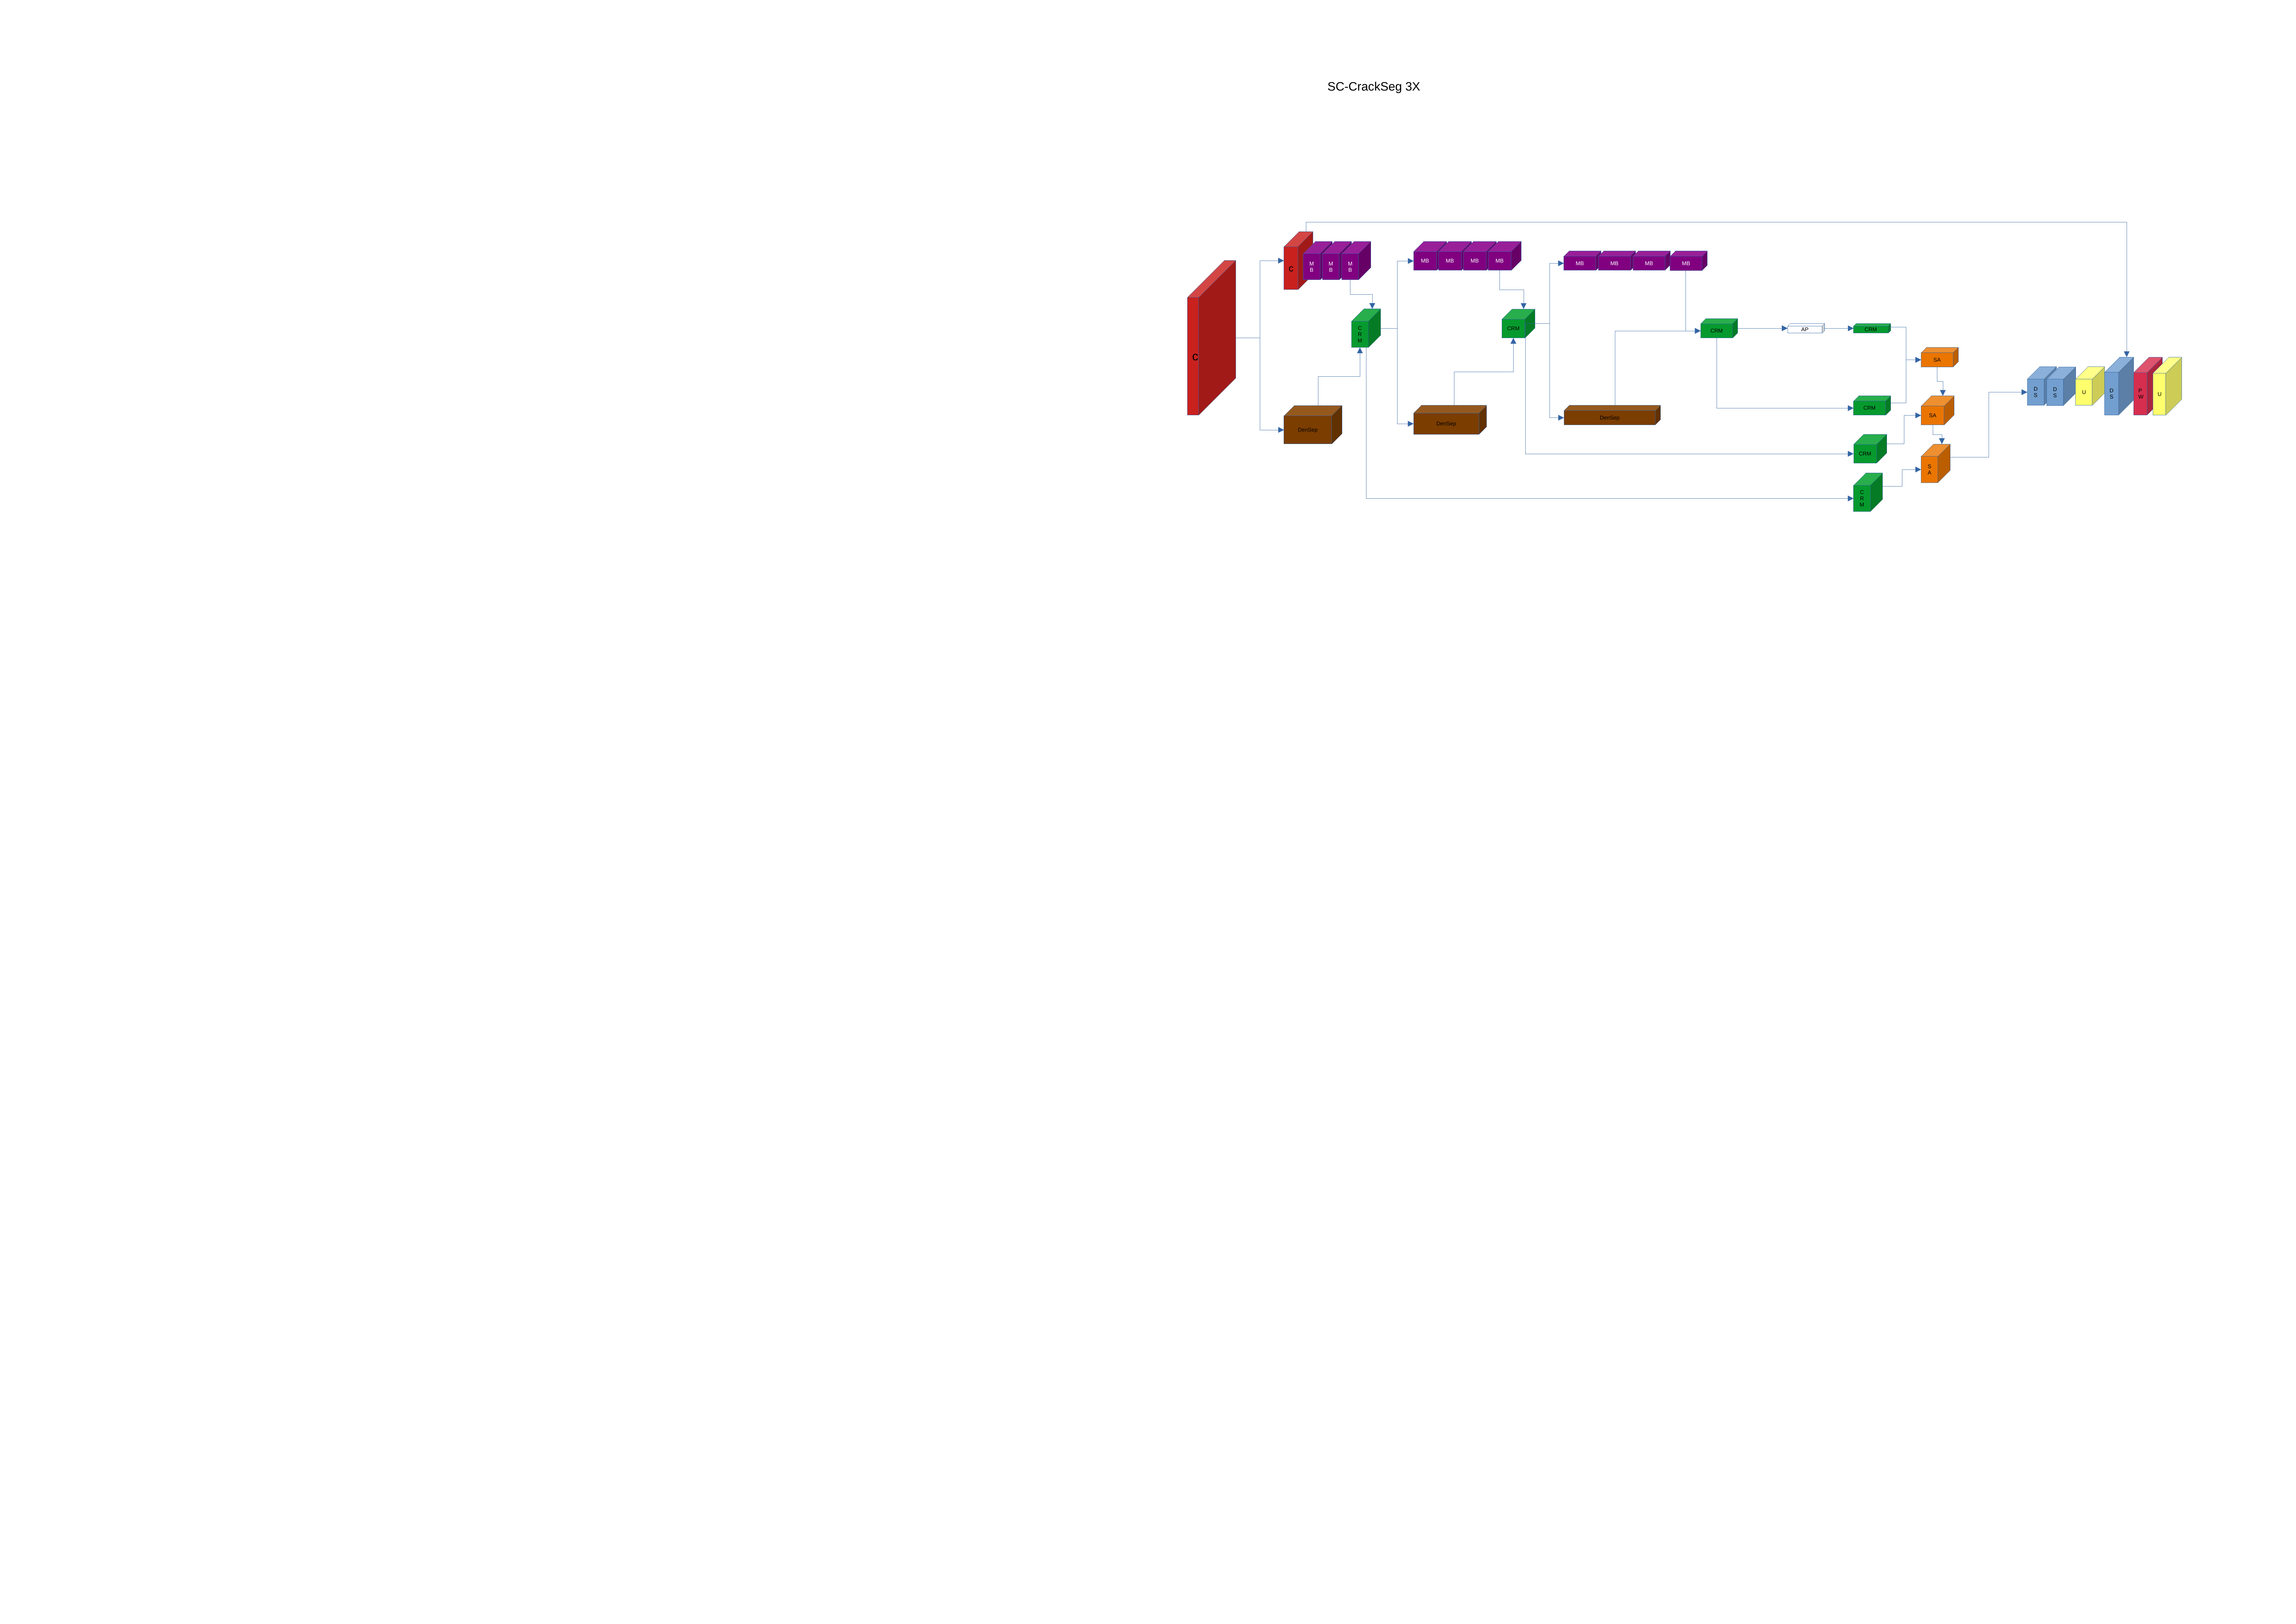

SC-CrackSeg 3X
c
MB
MB
MB
MB
MB
MB
MB
MB
MB
MB
MB
c
CRM
CRM
CRM
AP
CRM
SA
DS
PW
U
DS
U
DS
CRM
SA
DenSep
DenSep
DenSep
CRM
SA
CRM